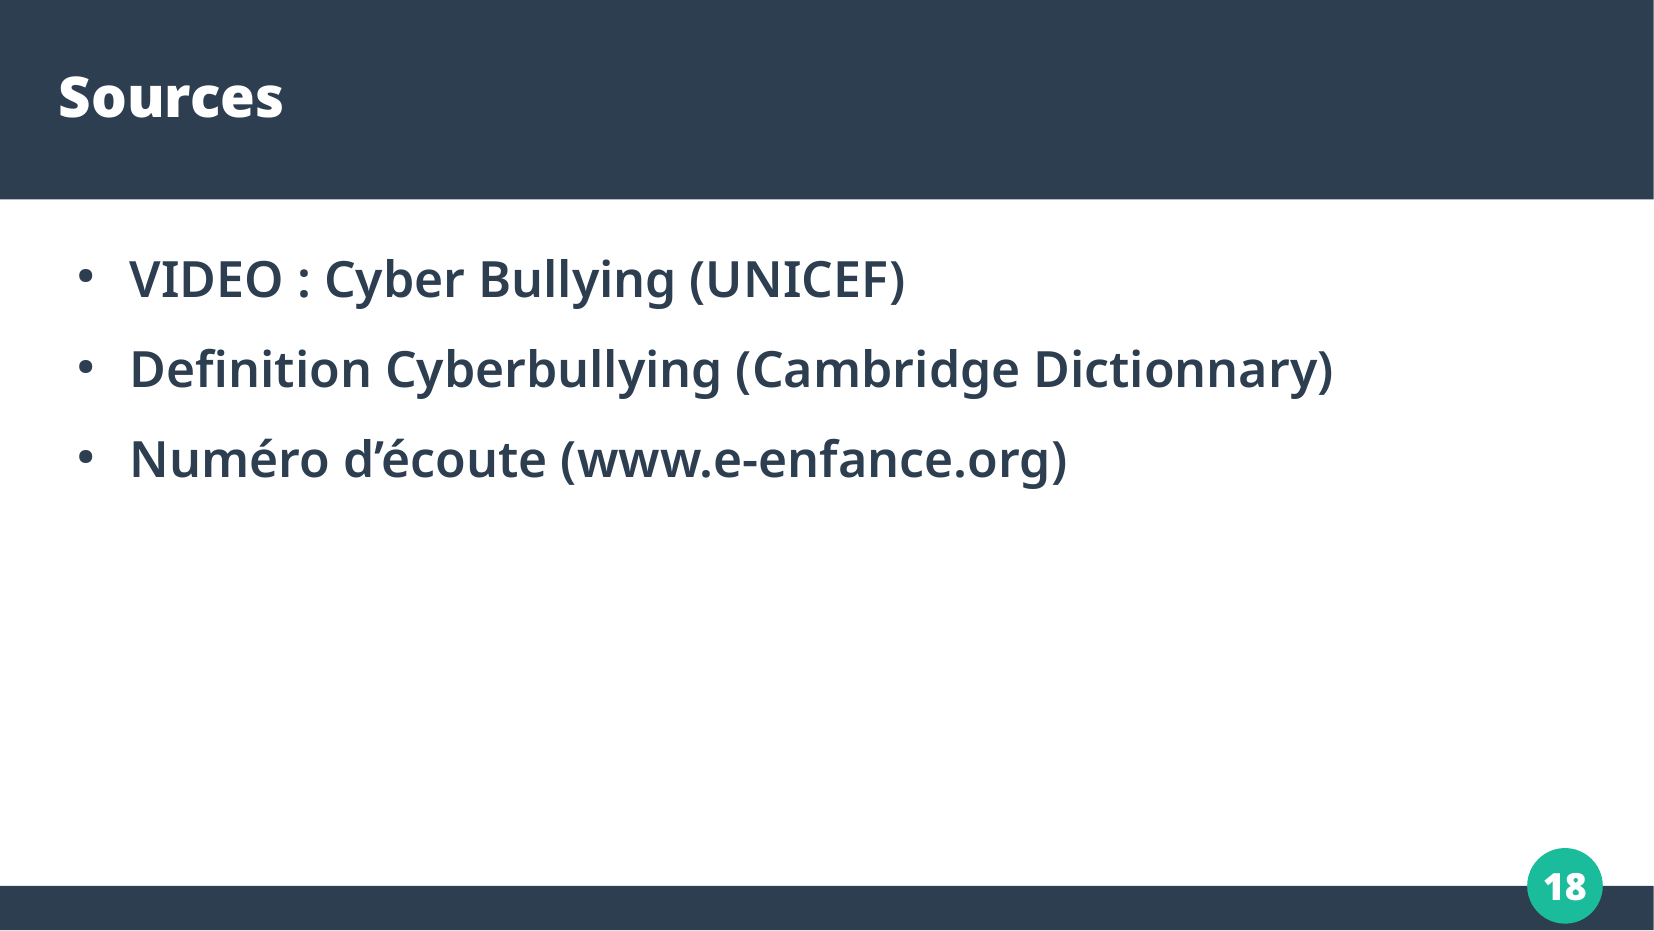

# Sources
VIDEO : Cyber Bullying (UNICEF)
Definition Cyberbullying (Cambridge Dictionnary)
Numéro d’écoute (www.e-enfance.org)